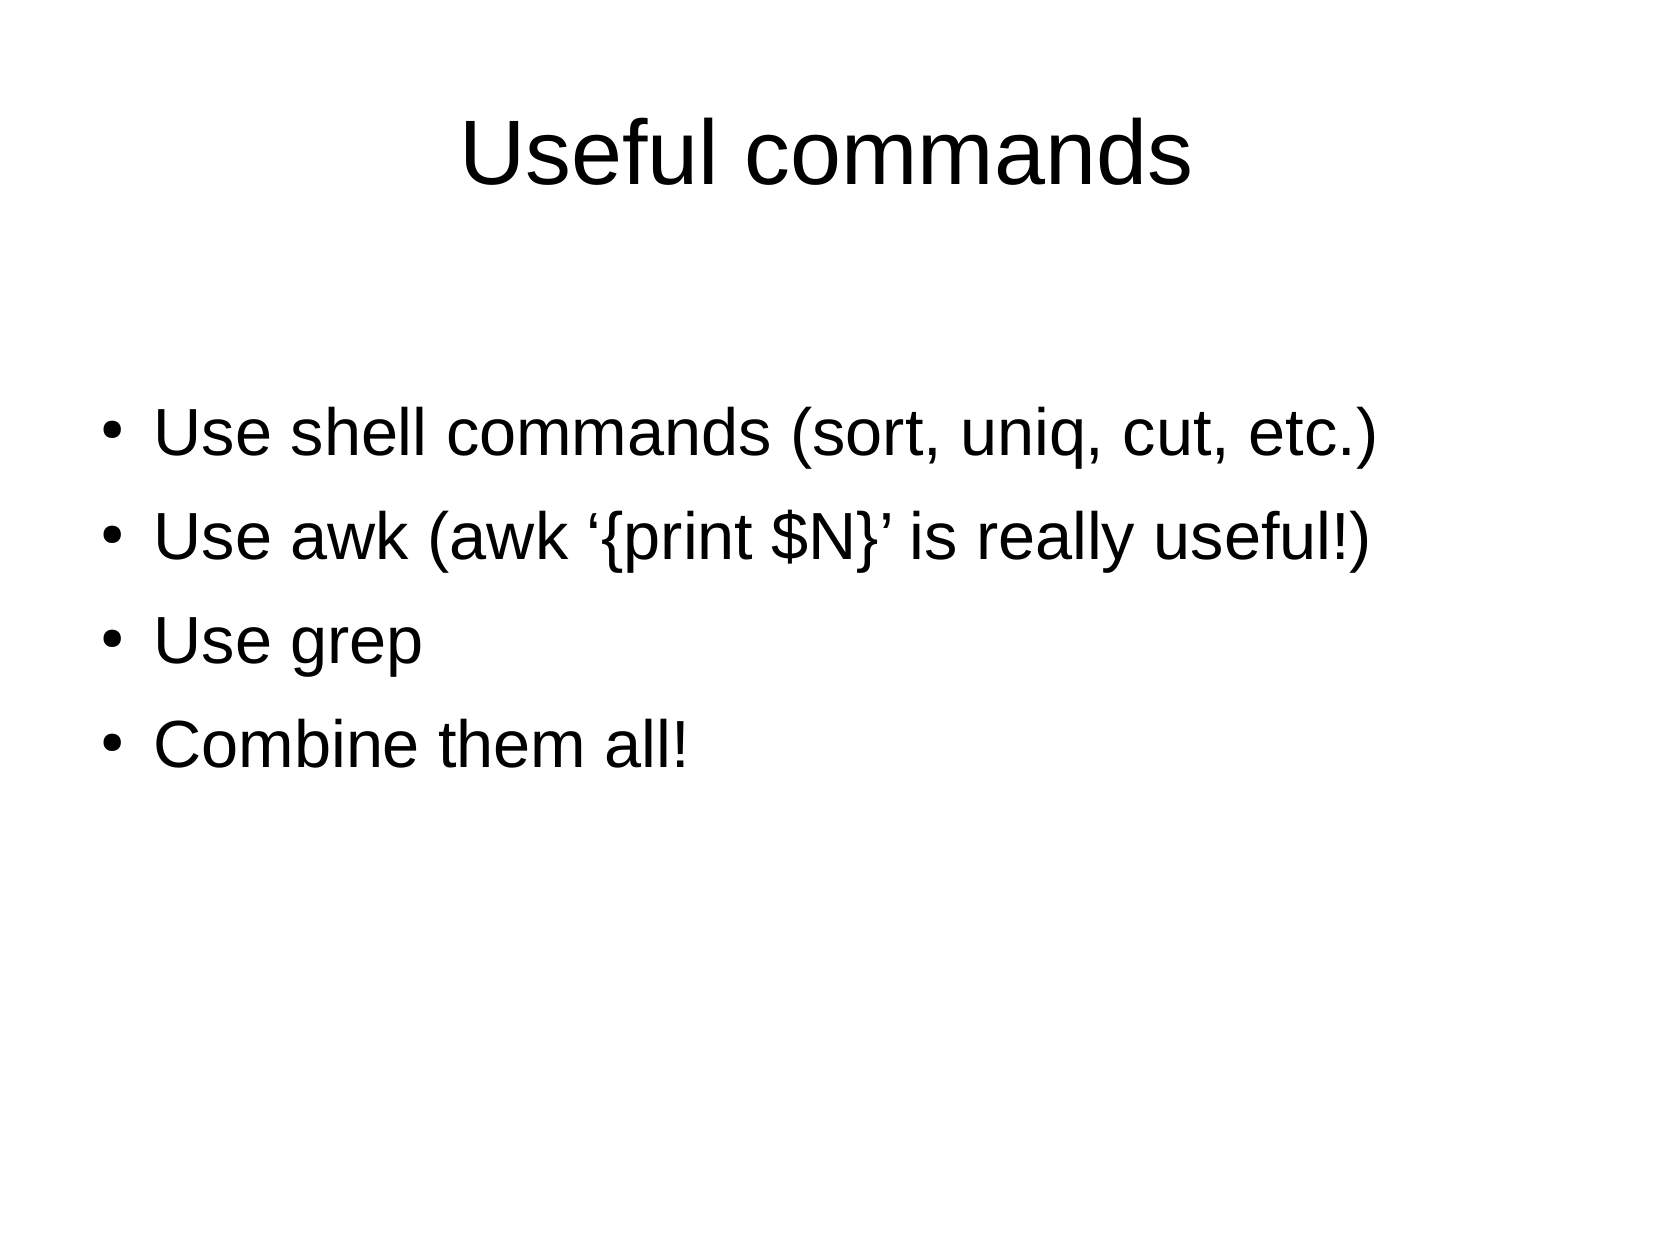

# Useful commands
Use shell commands (sort, uniq, cut, etc.)
Use awk (awk ‘{print $N}’ is really useful!)
Use grep
Combine them all!